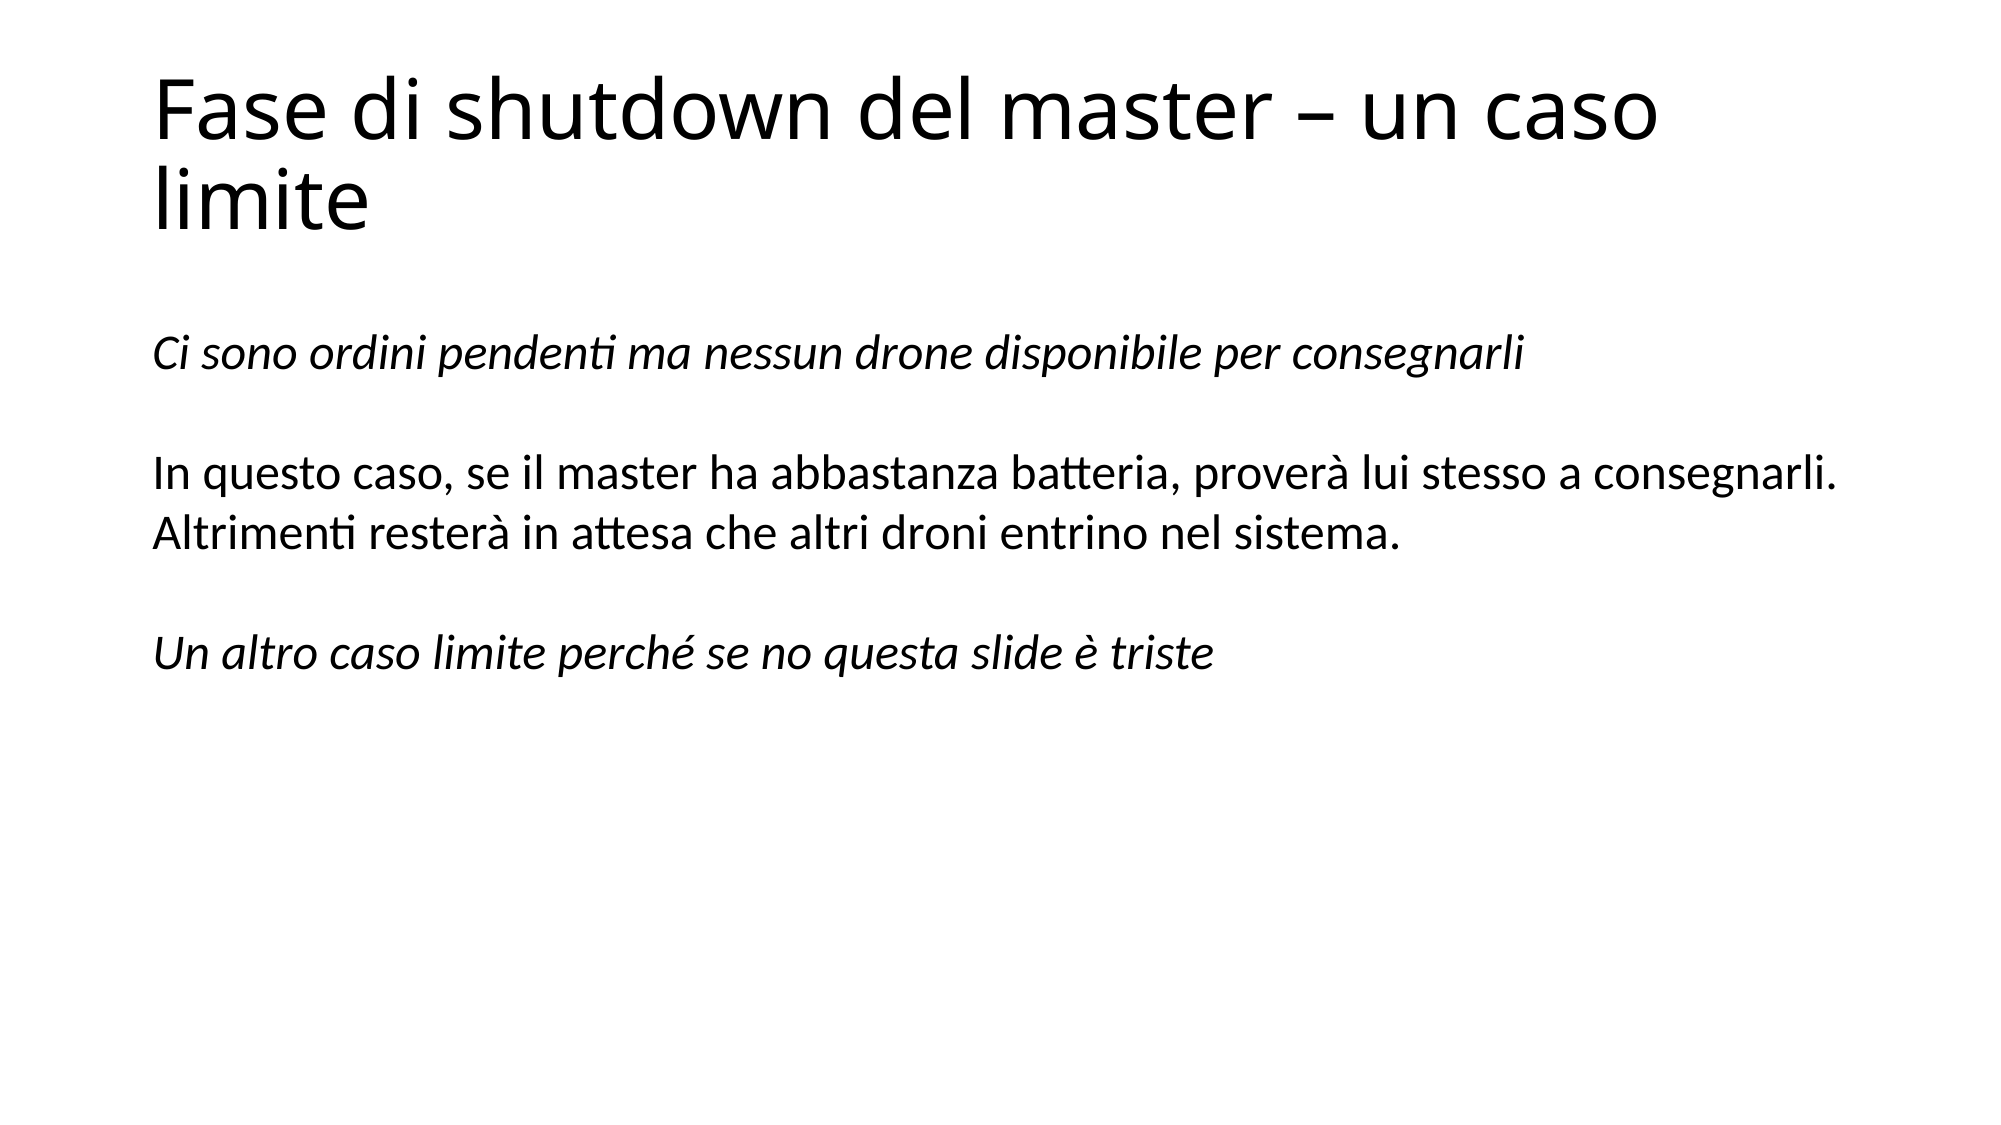

# Fase di shutdown del master – un caso limite
Ci sono ordini pendenti ma nessun drone disponibile per consegnarli
In questo caso, se il master ha abbastanza batteria, proverà lui stesso a consegnarli. Altrimenti resterà in attesa che altri droni entrino nel sistema.
Un altro caso limite perché se no questa slide è triste